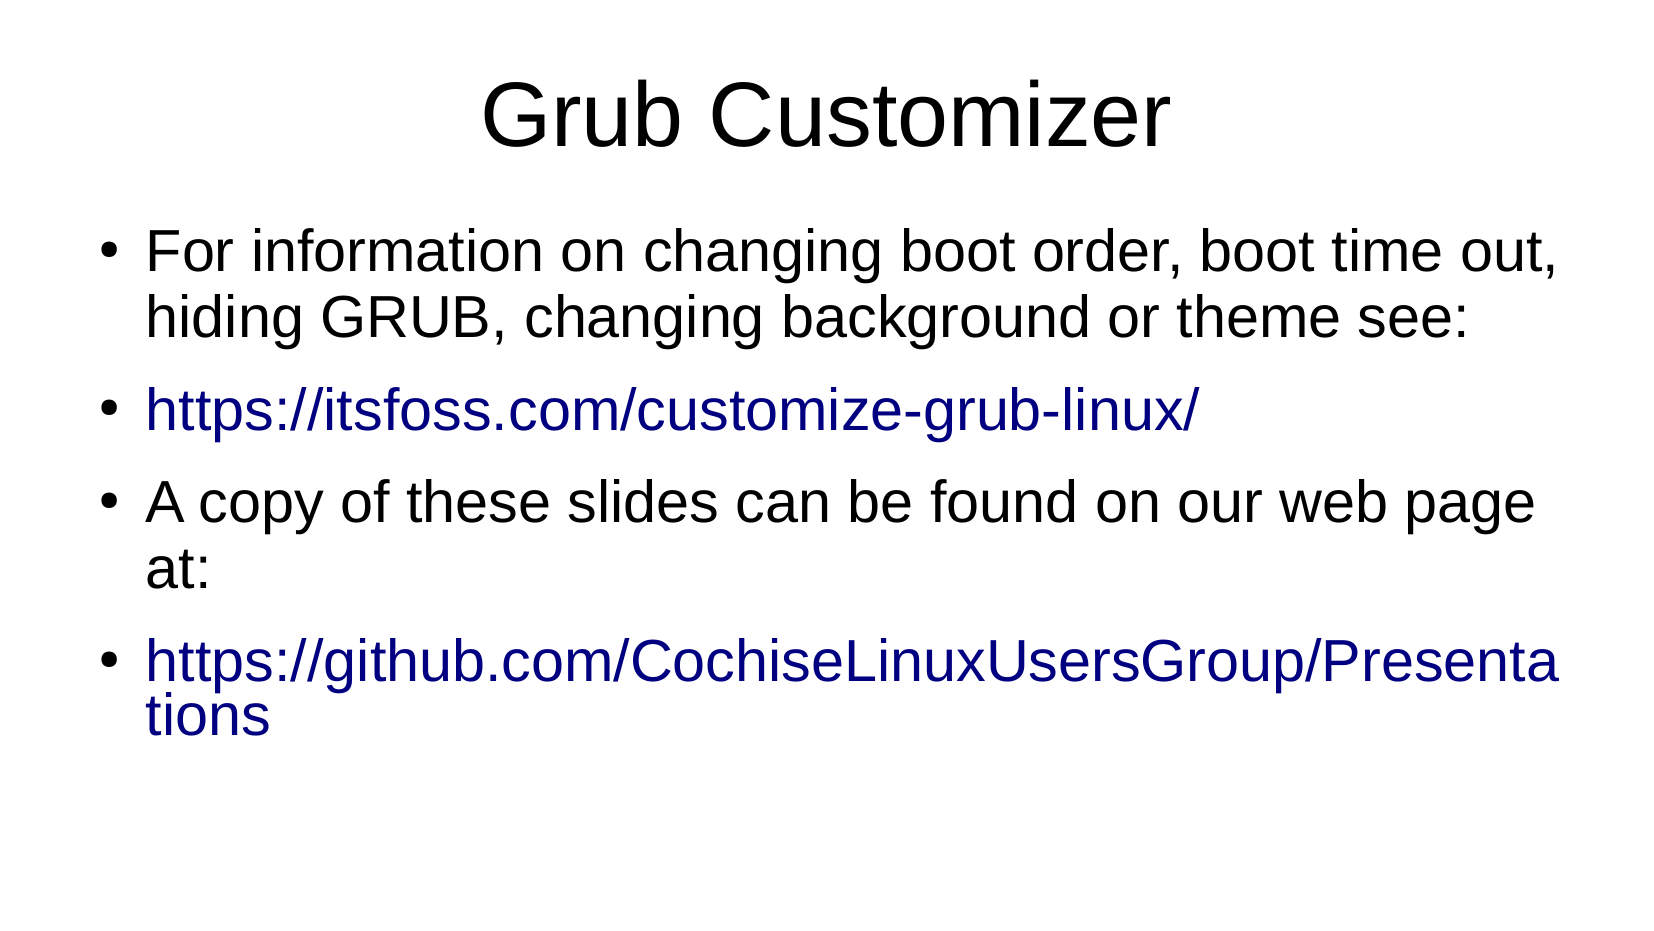

# Grub Customizer
For information on changing boot order, boot time out, hiding GRUB, changing background or theme see:
https://itsfoss.com/customize-grub-linux/
A copy of these slides can be found on our web page at:
https://github.com/CochiseLinuxUsersGroup/Presentations